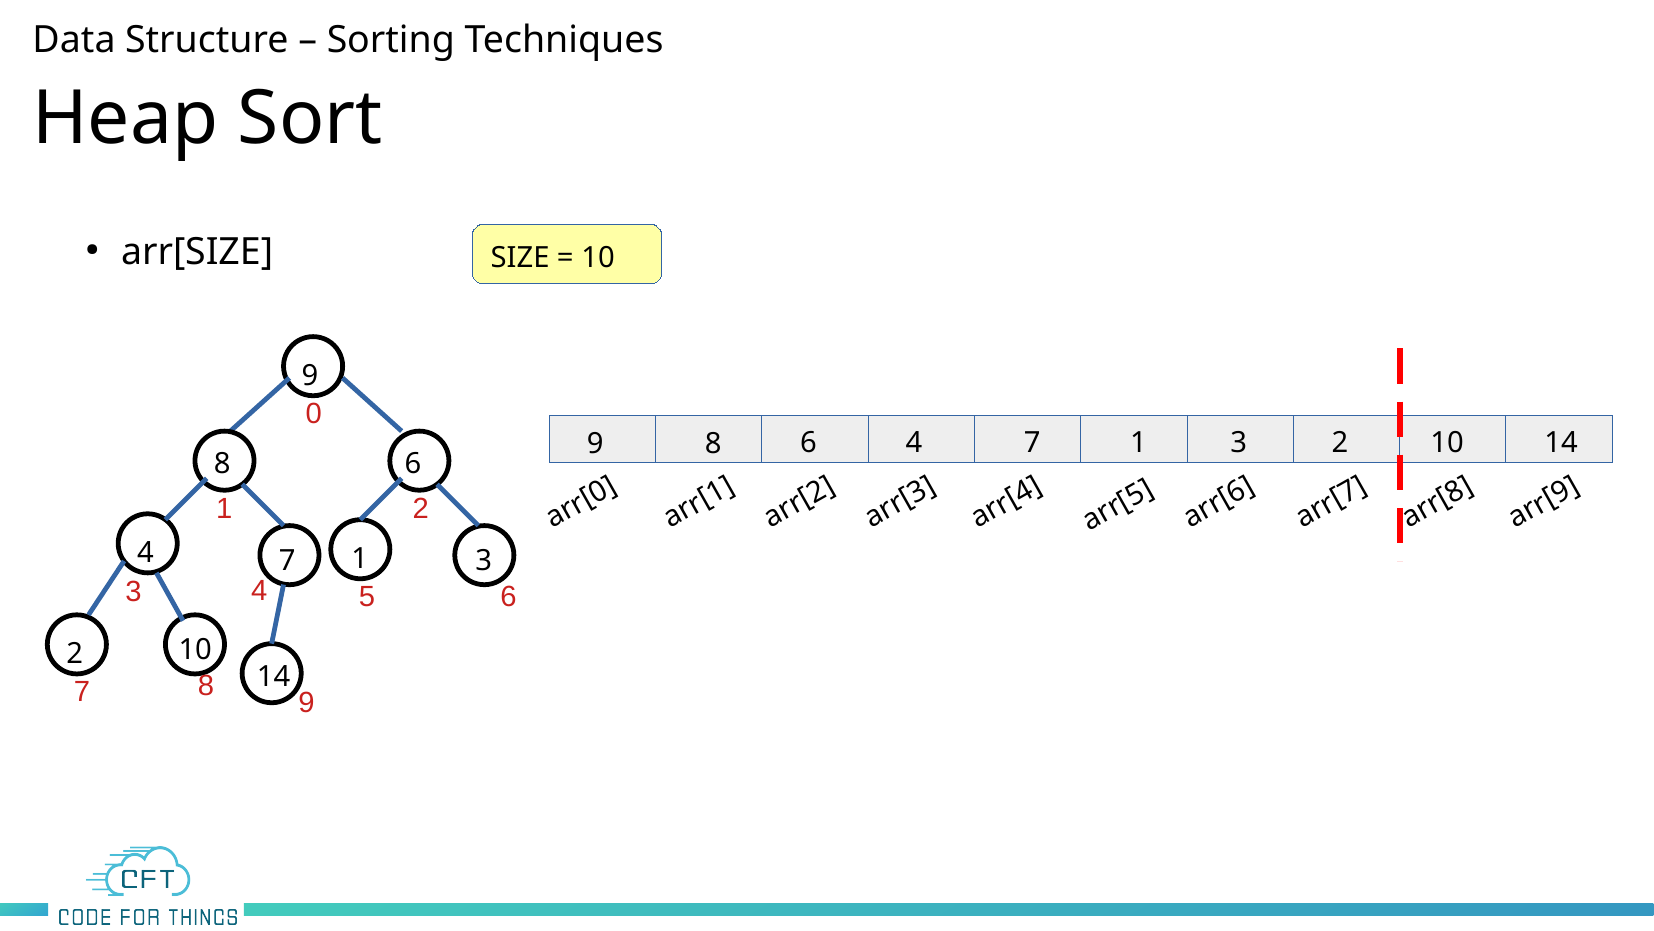

# Data Structure – Sorting Techniques Heap Sort
arr[SIZE]
SIZE = 10
9
0
6
4
7
1
3
2
10
14
arr[0]
arr[1]
arr[2]
arr[3]
arr[4]
arr[6]
arr[7]
arr[8]
arr[9]
arr[5]
9
8
8
6
1
2
4
1
7
3
4
3
5
6
10
2
14
8
7
9